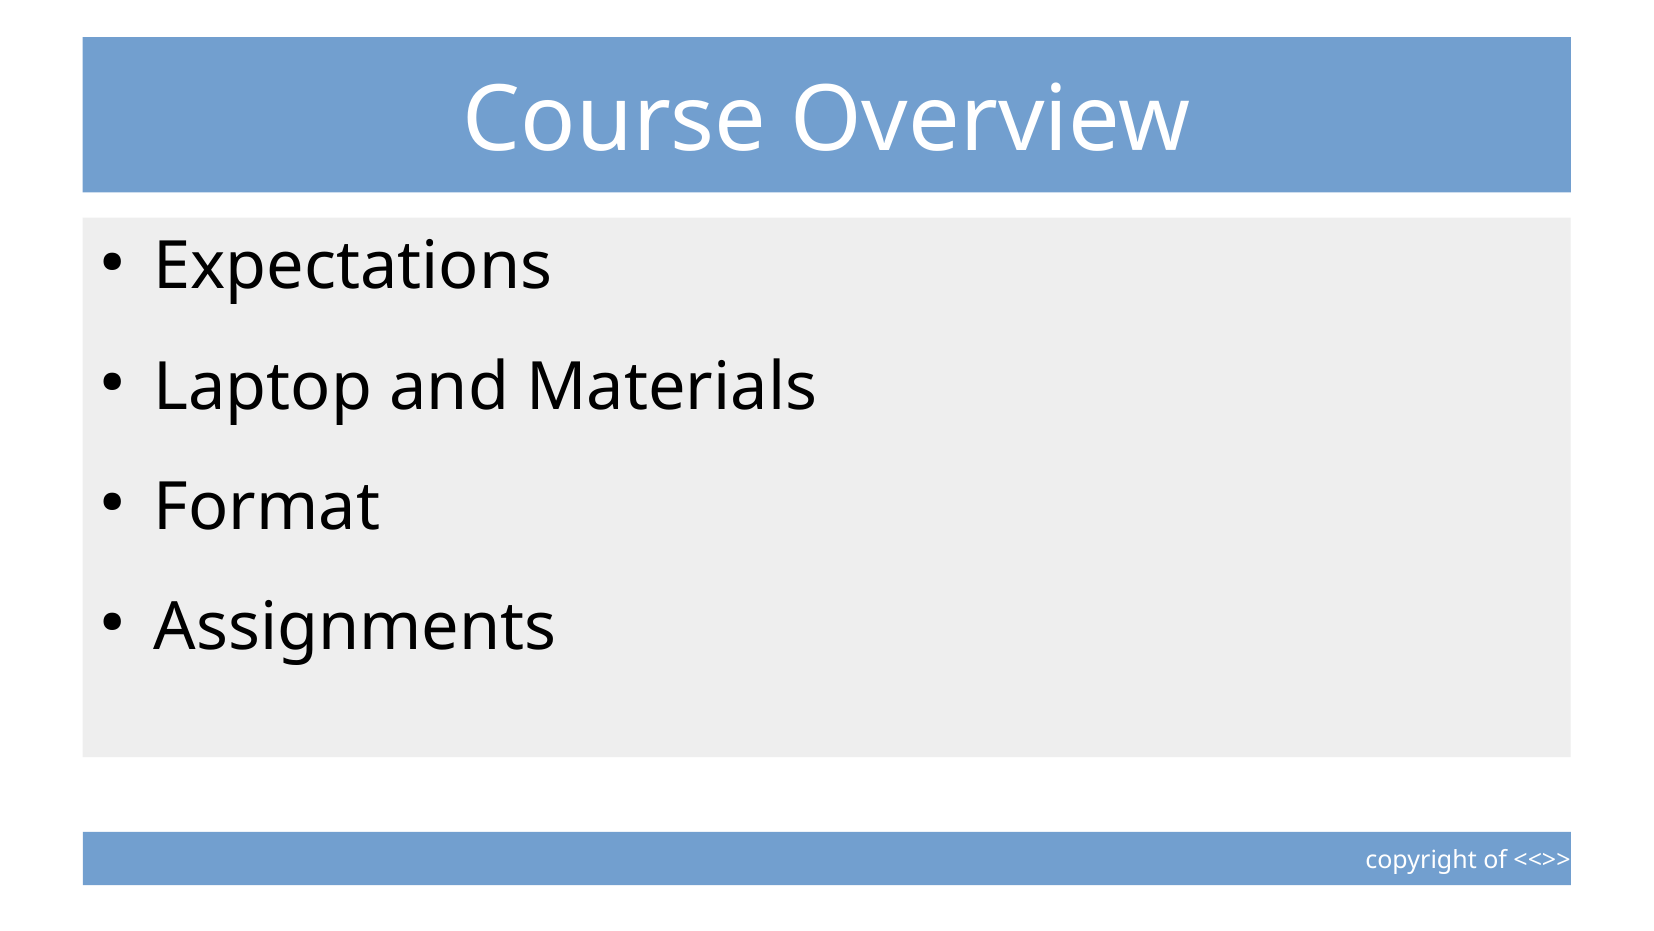

Course Overview
# copyright of <<>>
Expectations
Laptop and Materials
Format
Assignments
copyright of <<>>